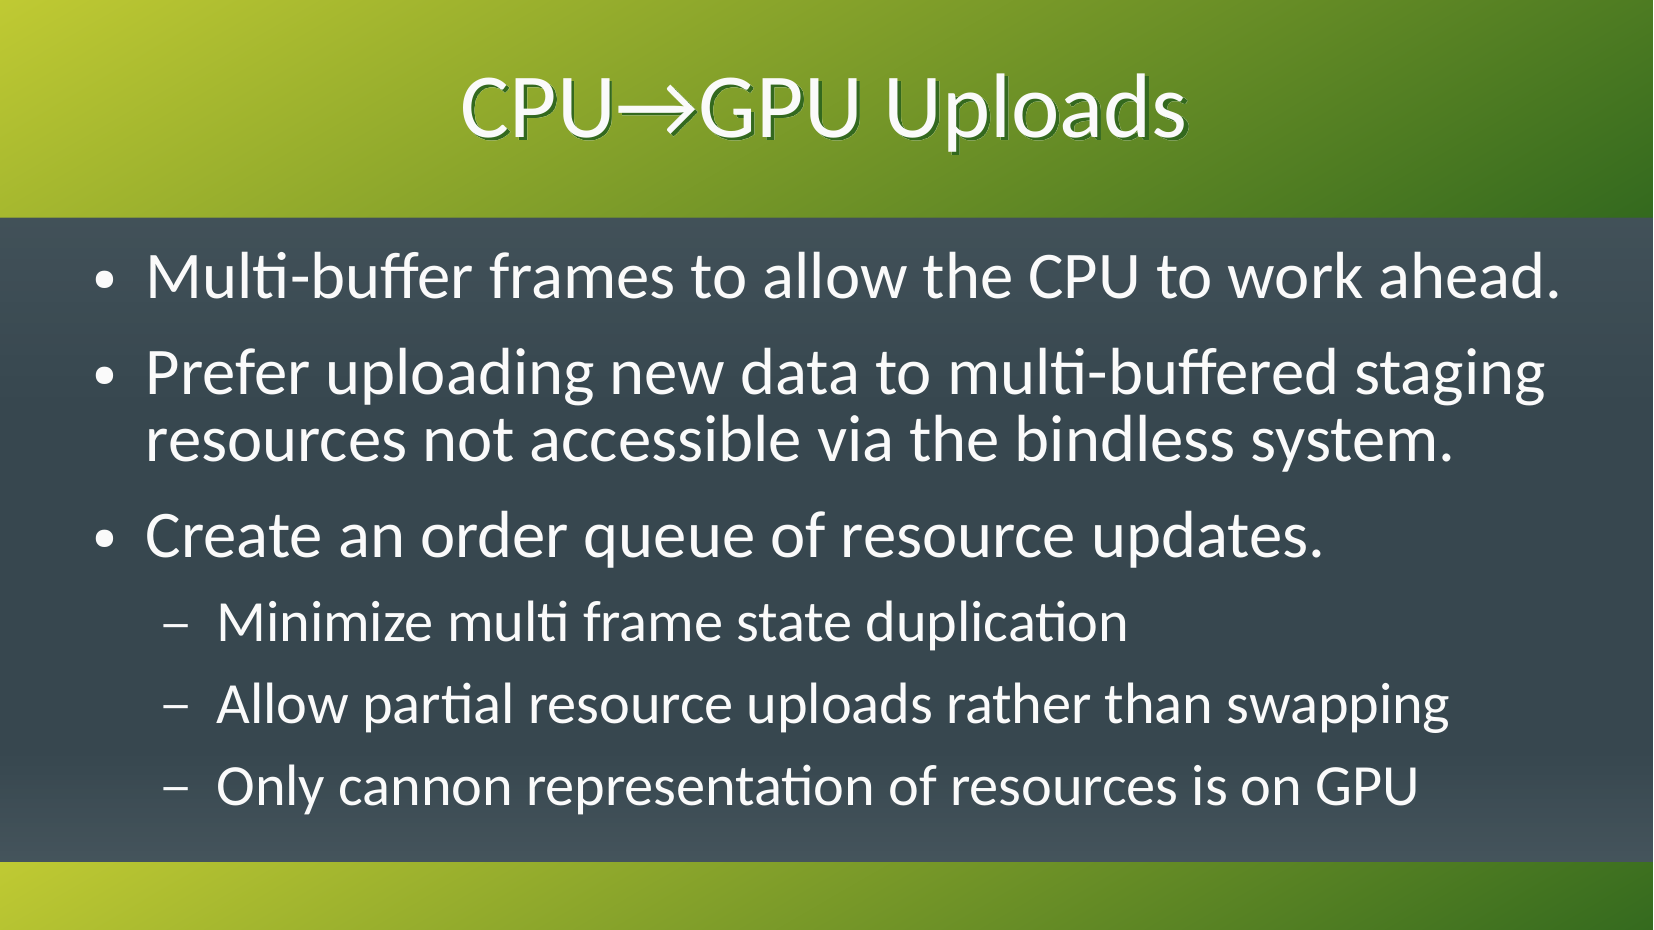

# CPU→GPU Uploads
Multi-buffer frames to allow the CPU to work ahead.
Prefer uploading new data to multi-buffered staging resources not accessible via the bindless system.
Create an order queue of resource updates.
Minimize multi frame state duplication
Allow partial resource uploads rather than swapping
Only cannon representation of resources is on GPU